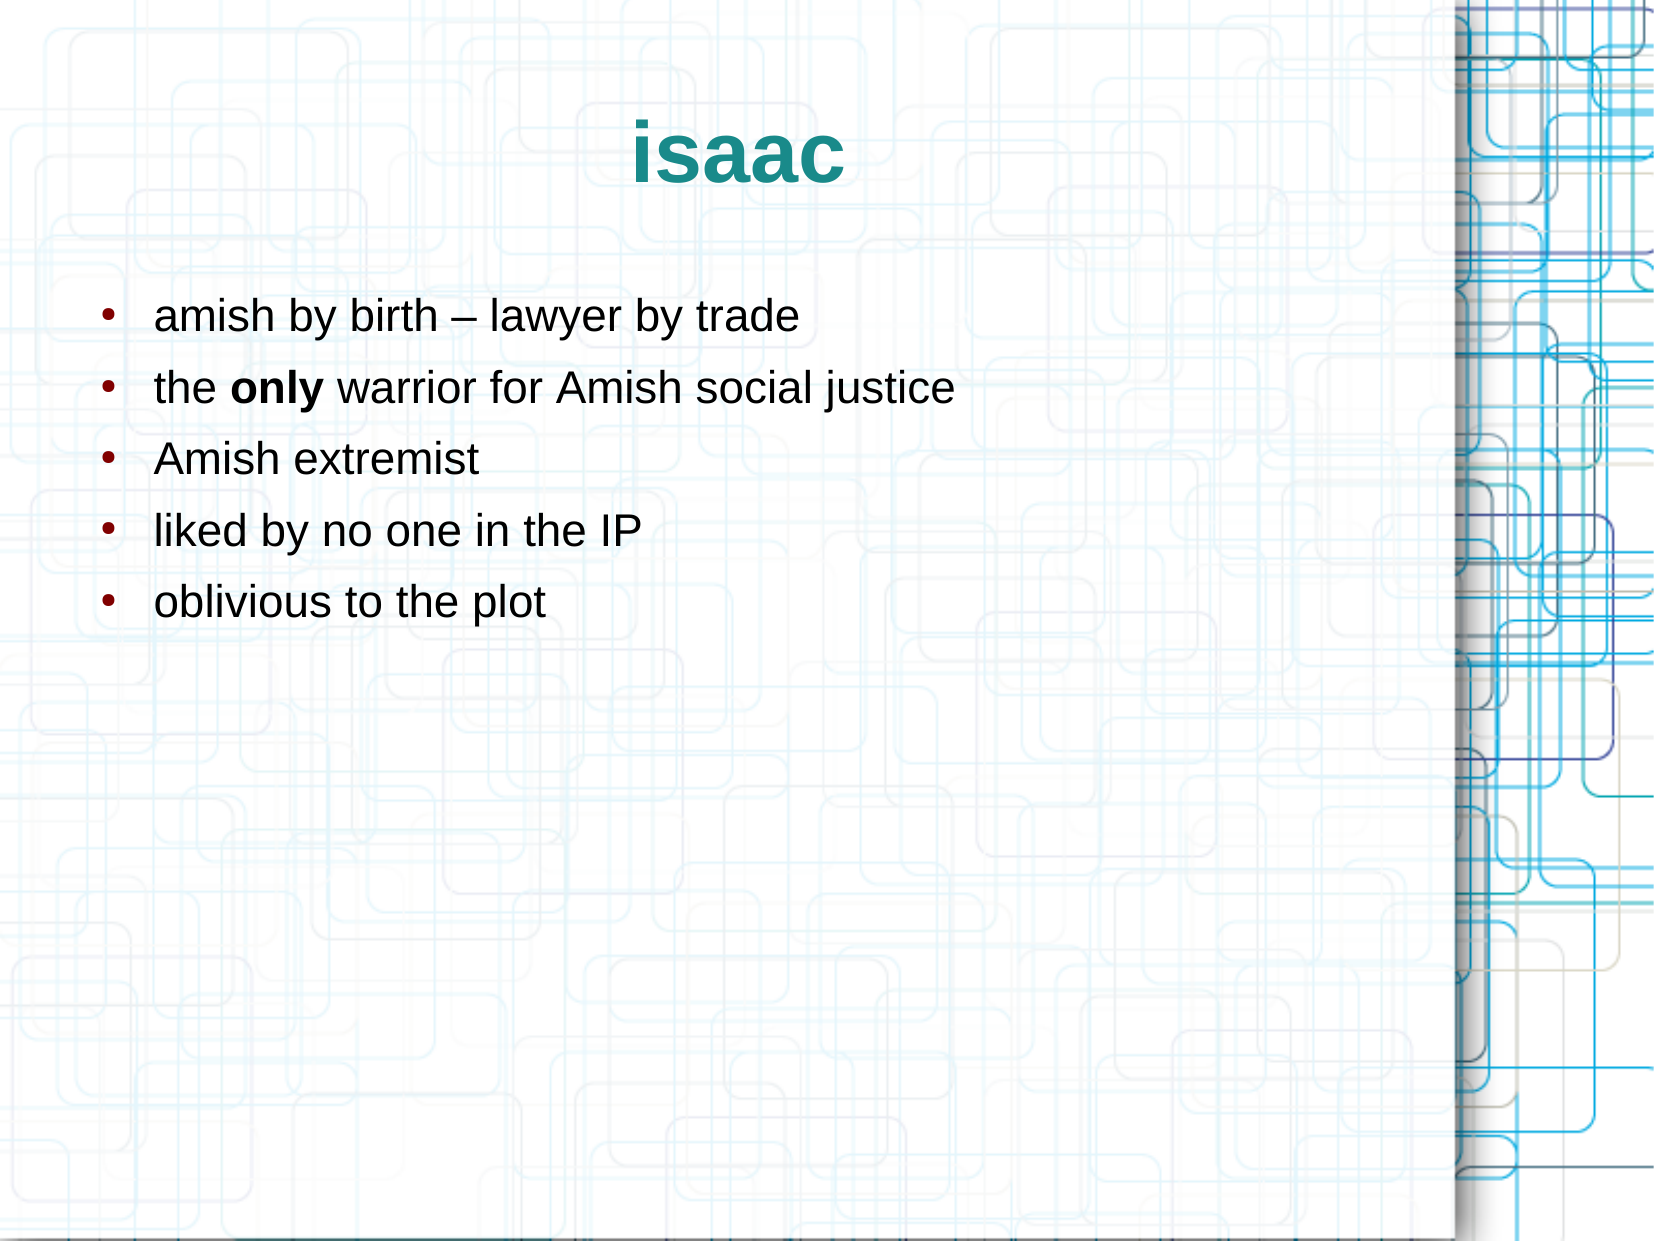

# isaac
amish by birth – lawyer by trade
the only warrior for Amish social justice
Amish extremist
liked by no one in the IP
oblivious to the plot